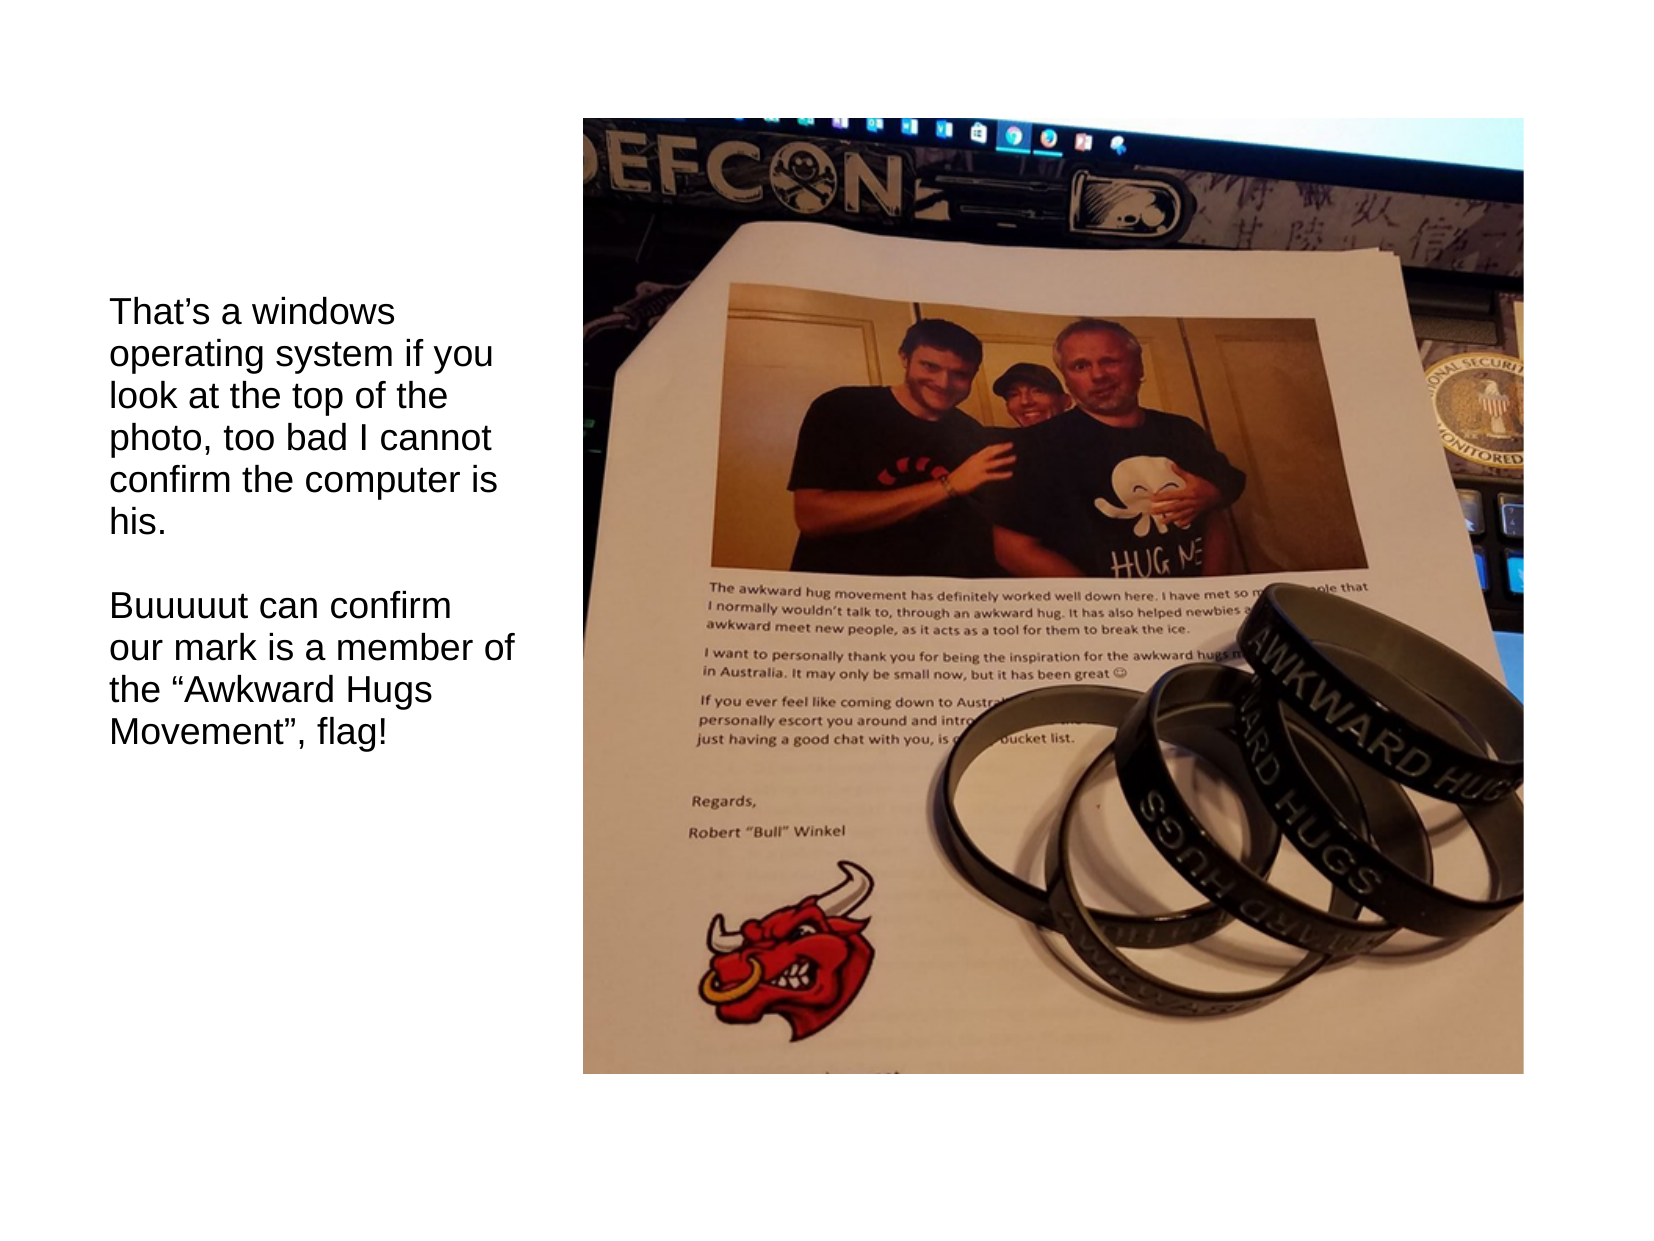

That’s a windows operating system if you look at the top of the photo, too bad I cannot confirm the computer is his.
Buuuuut can confirm our mark is a member of the “Awkward Hugs Movement”, flag!